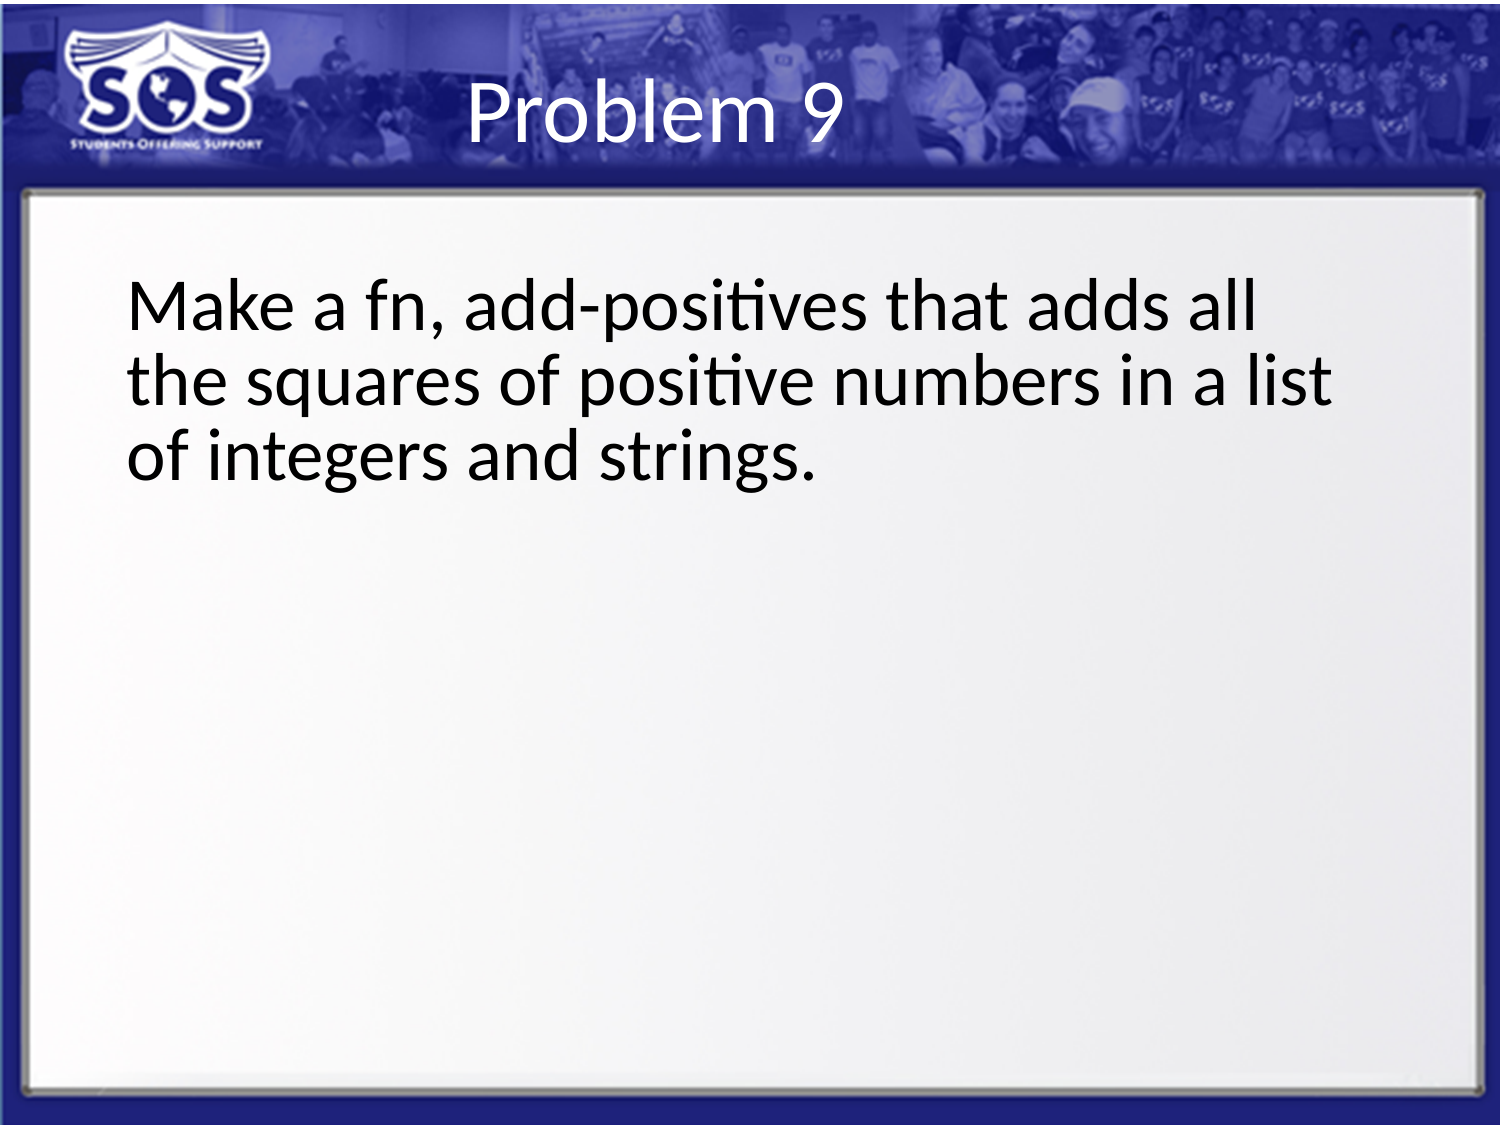

#
Problem 9
Make a fn, add-positives that adds all the squares of positive numbers in a list of integers and strings.